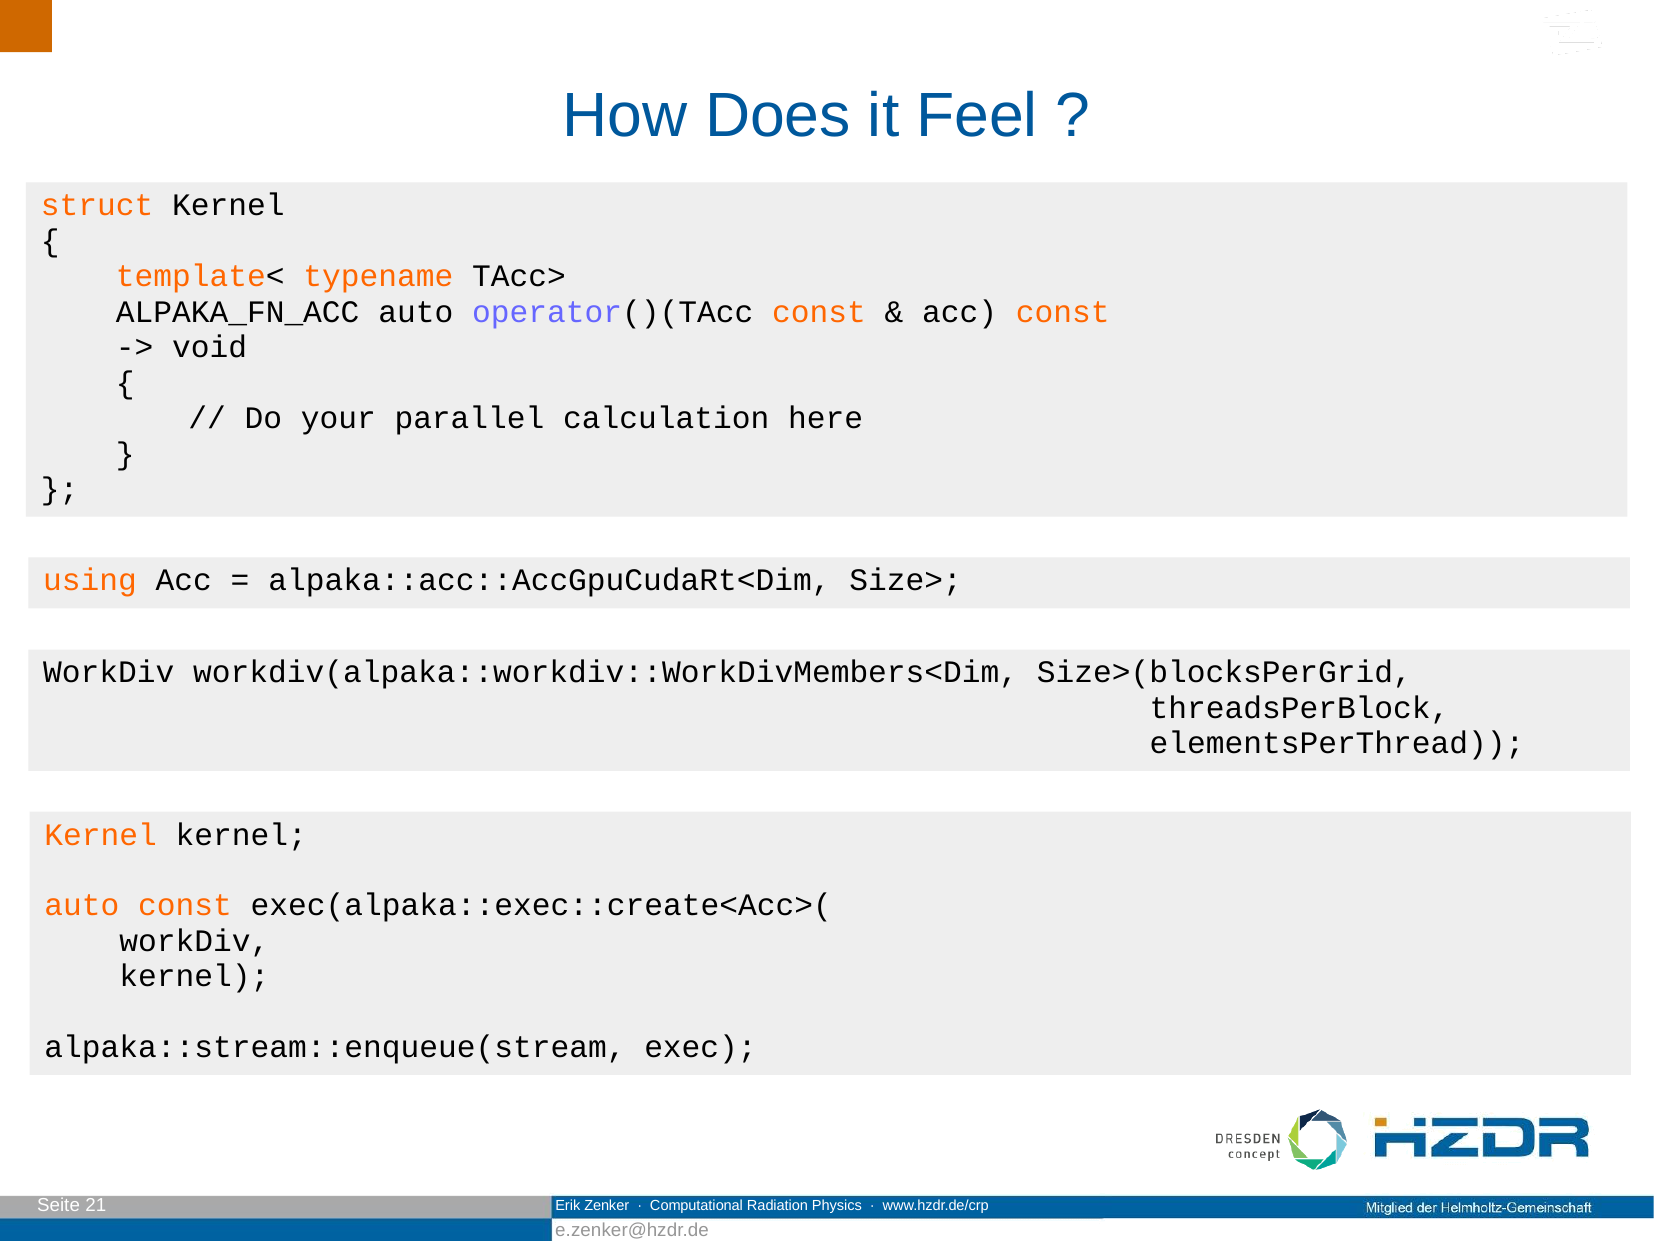

# How Does it Feel ?
struct Kernel
{
 template< typename TAcc>
 ALPAKA_FN_ACC auto operator()(TAcc const & acc) const
 -> void
 {
		// Do your parallel calculation here
 }
};
using Acc = alpaka::acc::AccGpuCudaRt<Dim, Size>;
WorkDiv workdiv(alpaka::workdiv::WorkDivMembers<Dim, Size>(blocksPerGrid,
 threadsPerBlock,
 elementsPerThread));
Kernel kernel;
auto const exec(alpaka::exec::create<Acc>(
 workDiv,
 kernel);
alpaka::stream::enqueue(stream, exec);